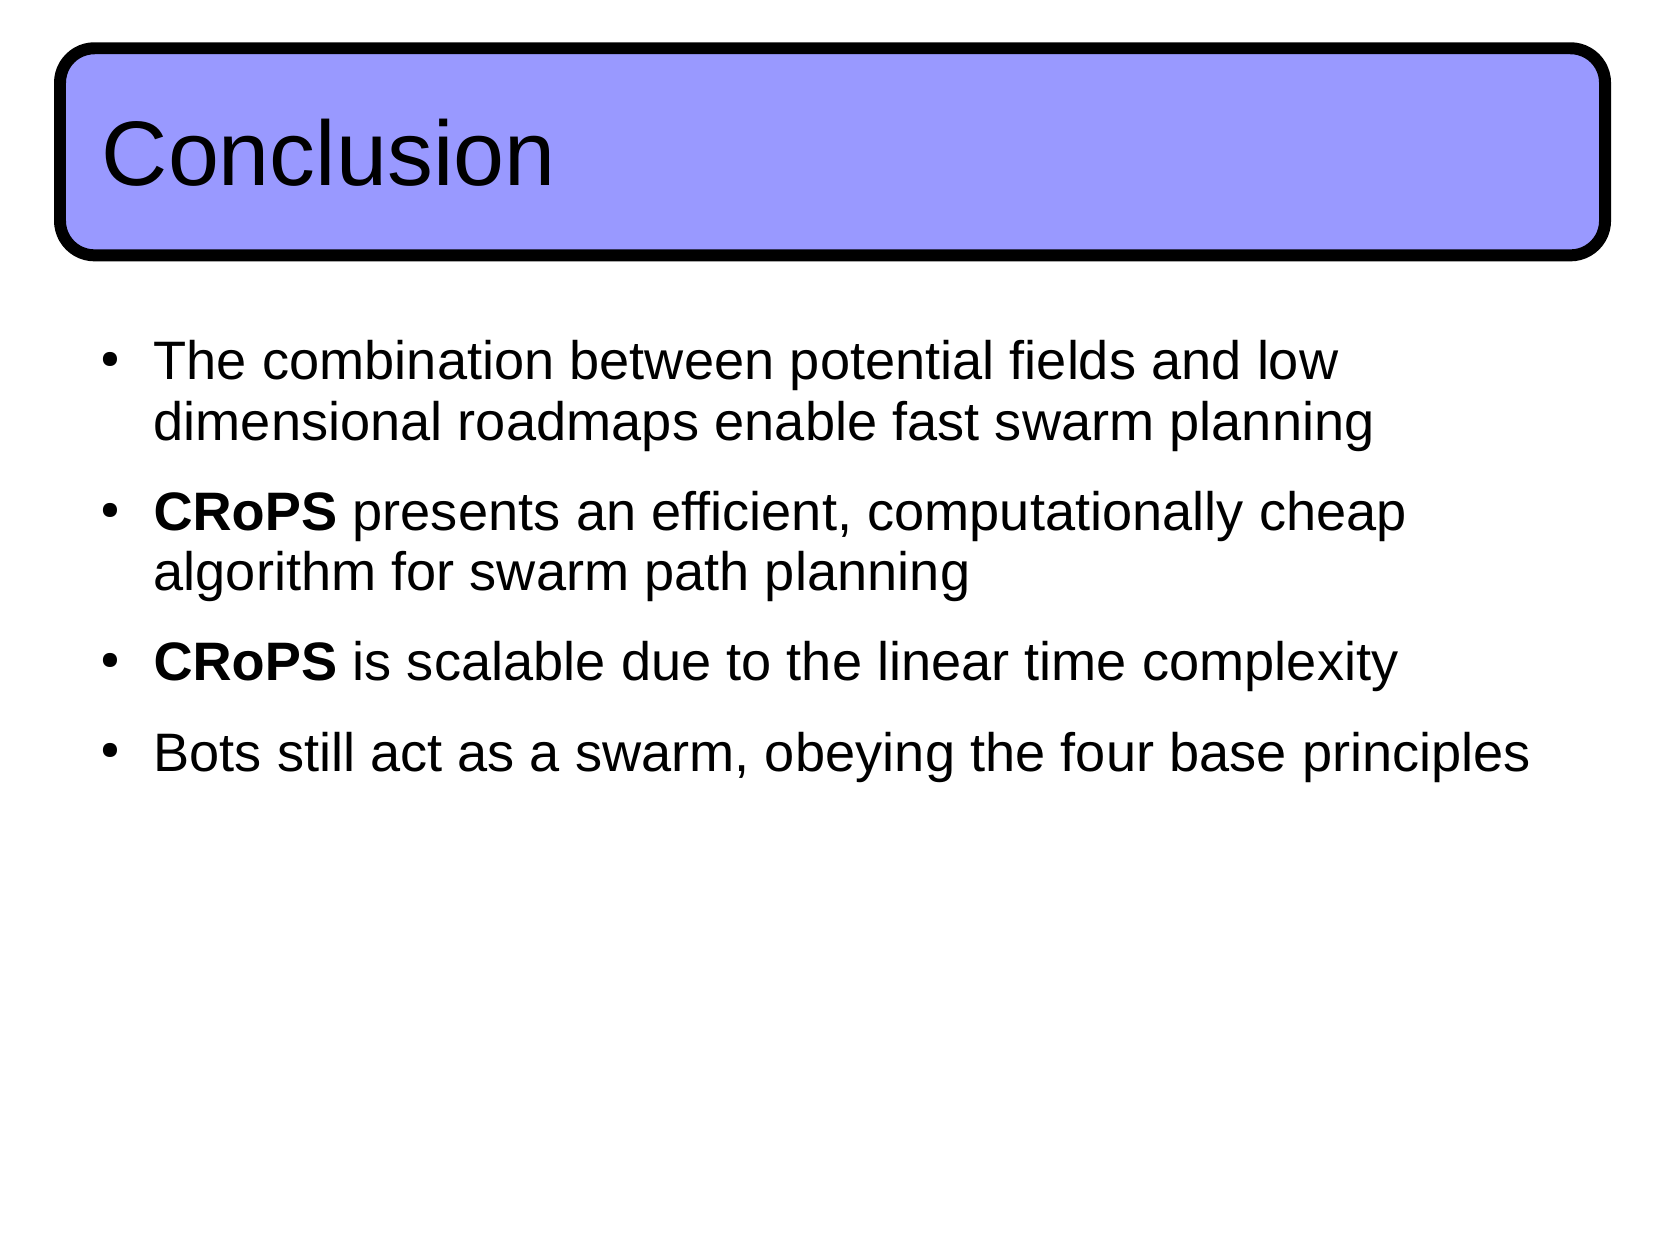

#
Swarm Motion
Conclusion
The combination between potential fields and low dimensional roadmaps enable fast swarm planning
CRoPS presents an efficient, computationally cheap algorithm for swarm path planning
CRoPS is scalable due to the linear time complexity
Bots still act as a swarm, obeying the four base principles